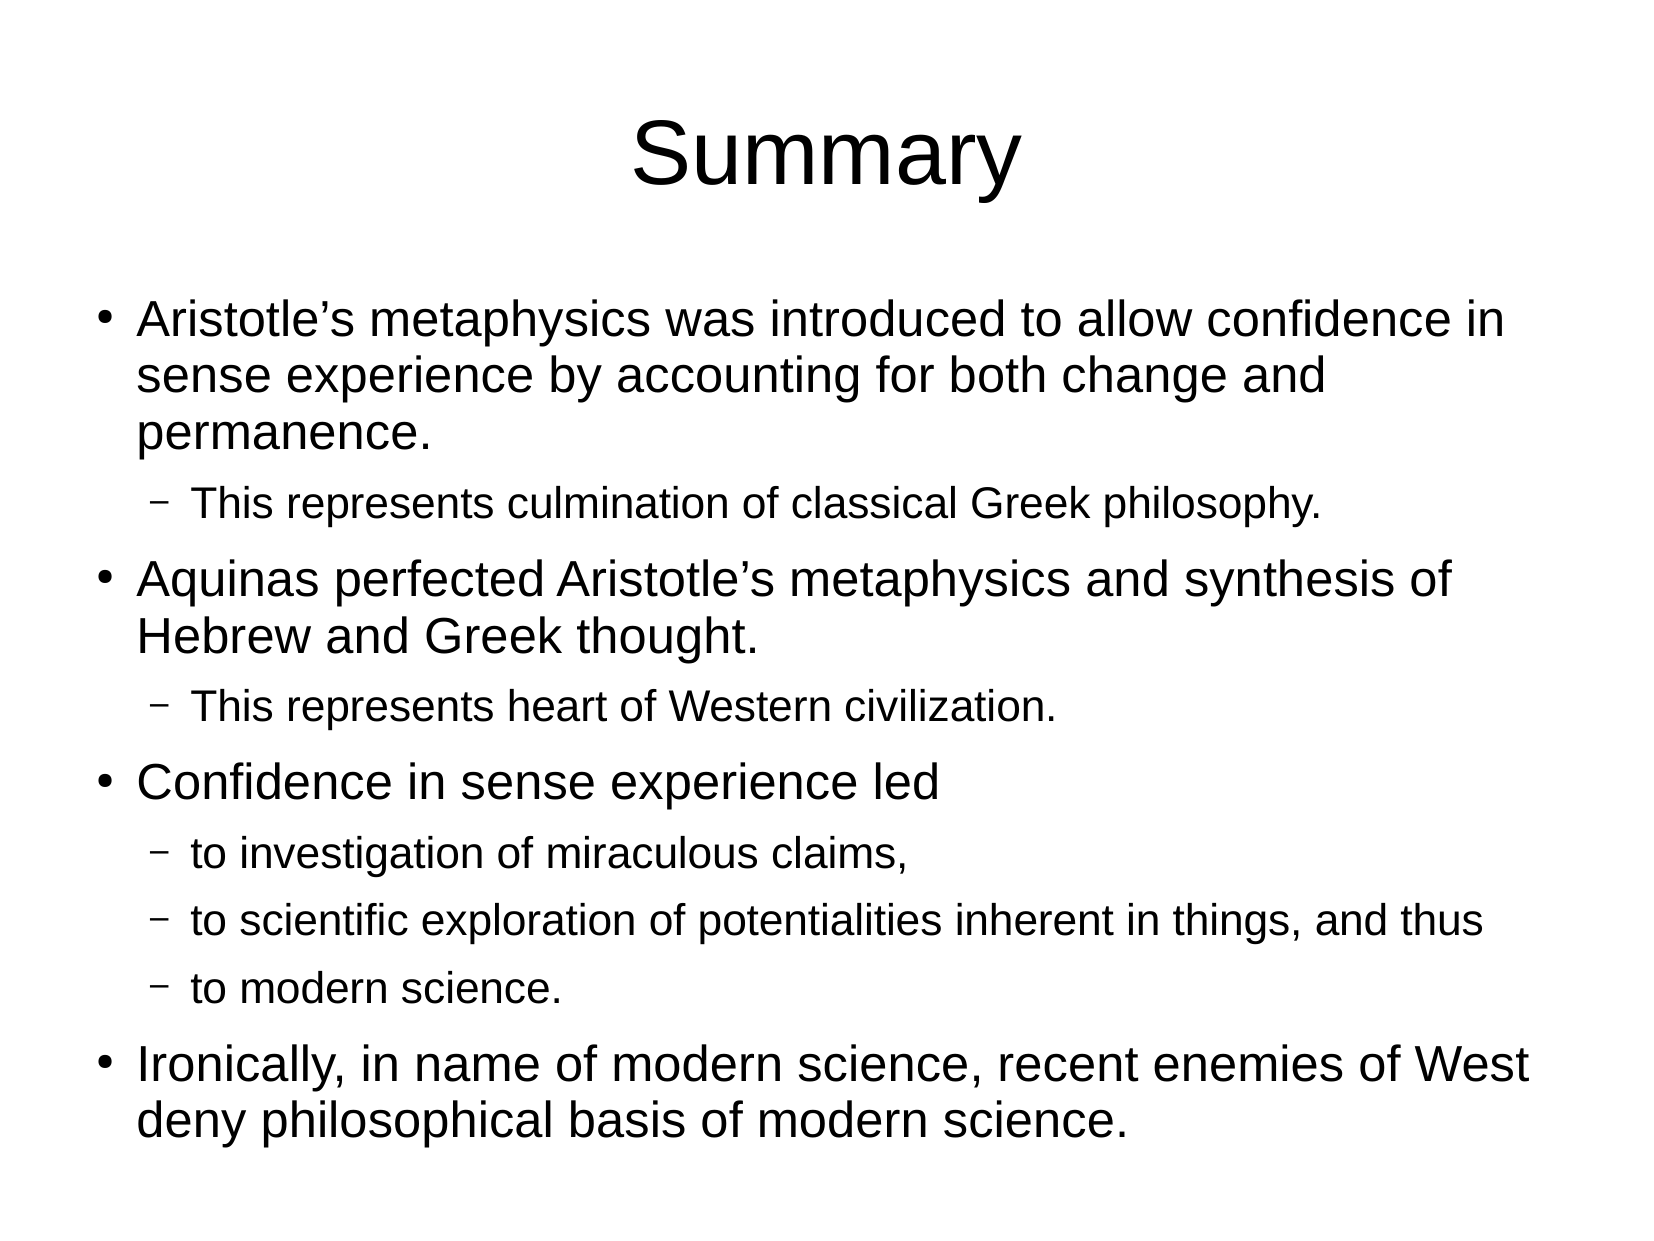

# Summary
Aristotle’s metaphysics was introduced to allow confidence in sense experience by accounting for both change and permanence.
This represents culmination of classical Greek philosophy.
Aquinas perfected Aristotle’s metaphysics and synthesis of Hebrew and Greek thought.
This represents heart of Western civilization.
Confidence in sense experience led
to investigation of miraculous claims,
to scientific exploration of potentialities inherent in things, and thus
to modern science.
Ironically, in name of modern science, recent enemies of West deny philosophical basis of modern science.